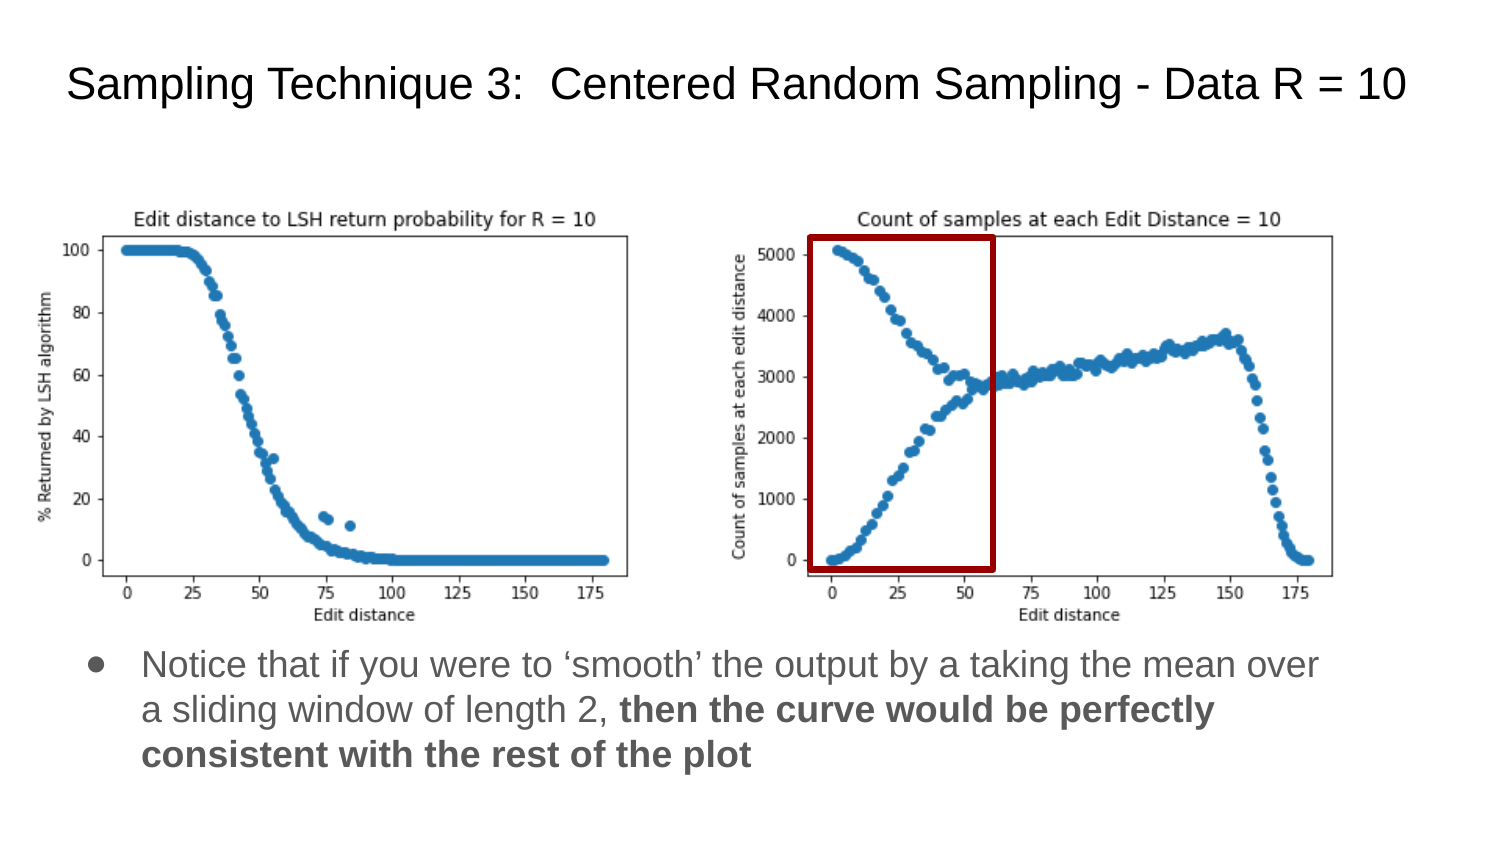

# Sampling Technique 3: Centered Random Sampling - Data R = 10
Notice that if you were to ‘smooth’ the output by a taking the mean over a sliding window of length 2, then the curve would be perfectly consistent with the rest of the plot